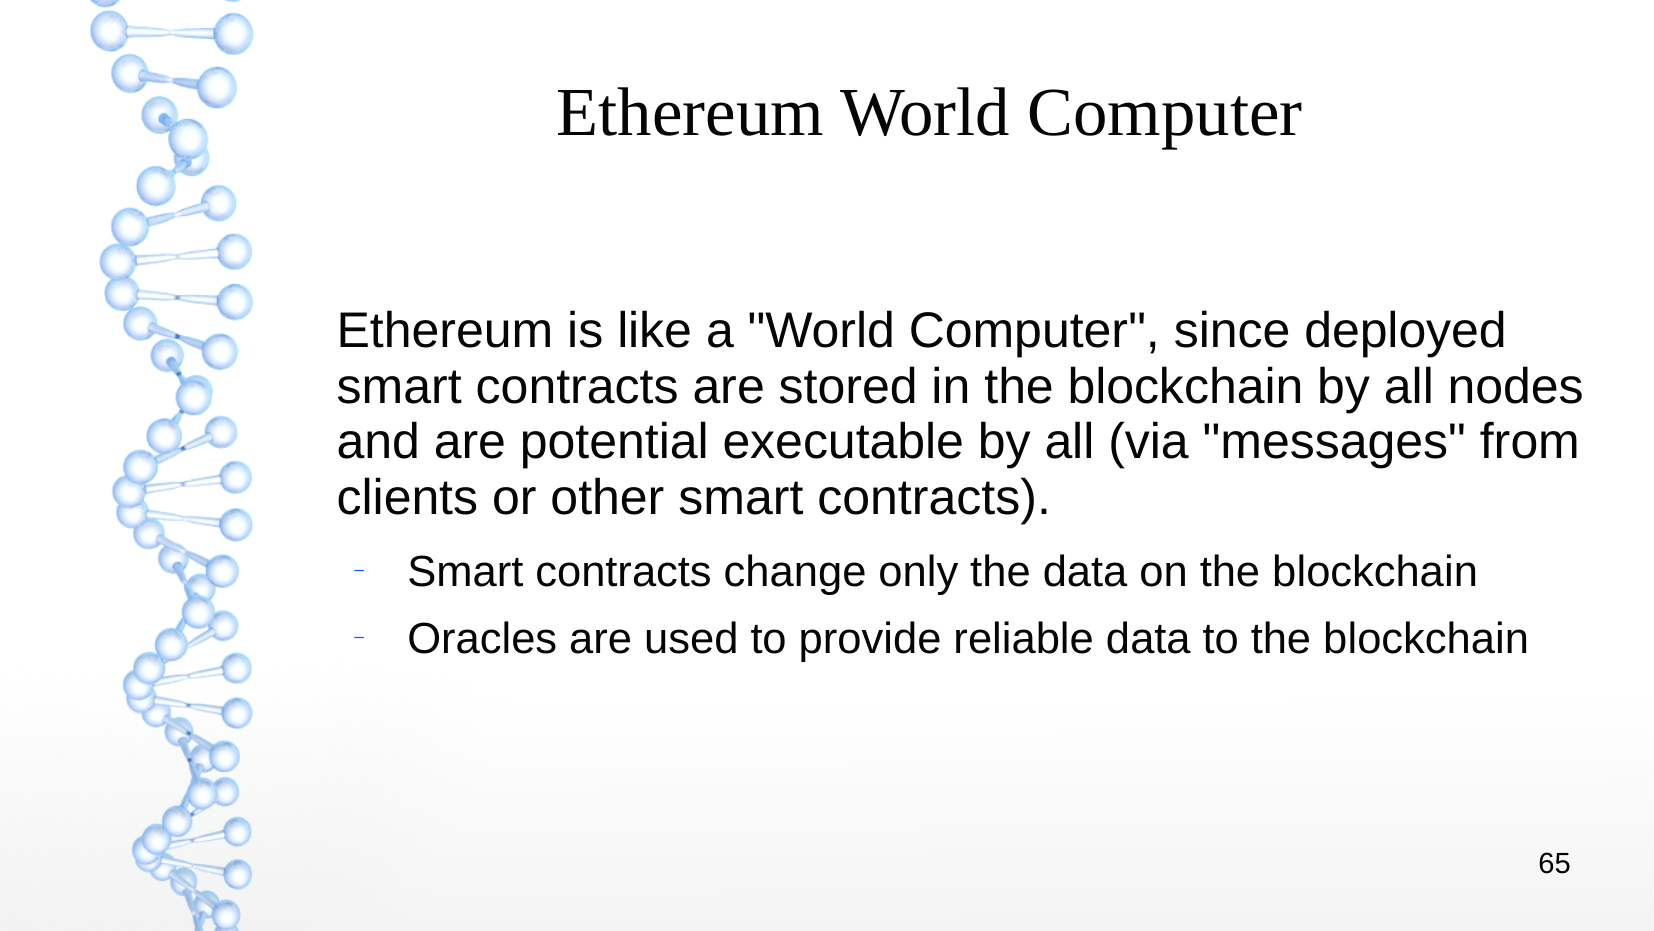

# Ethereum World Computer
Ethereum is like a "World Computer", since deployed smart contracts are stored in the blockchain by all nodes and are potential executable by all (via "messages" from clients or other smart contracts).
Smart contracts change only the data on the blockchain
Oracles are used to provide reliable data to the blockchain
65